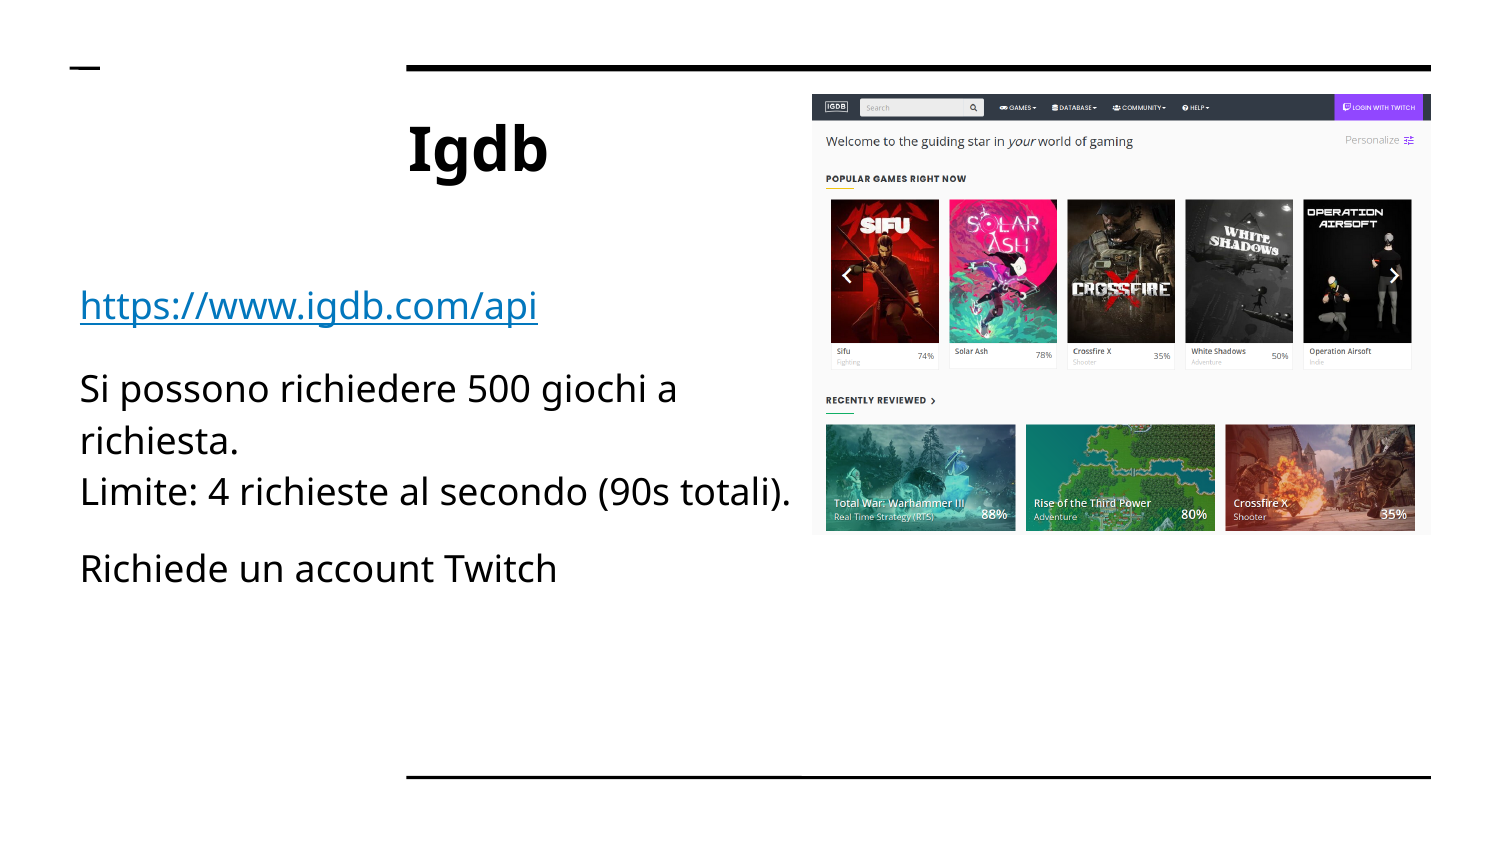

# Igdb
https://www.igdb.com/api
Si possono richiedere 500 giochi a richiesta.
Limite: 4 richieste al secondo (90s totali).
Richiede un account Twitch